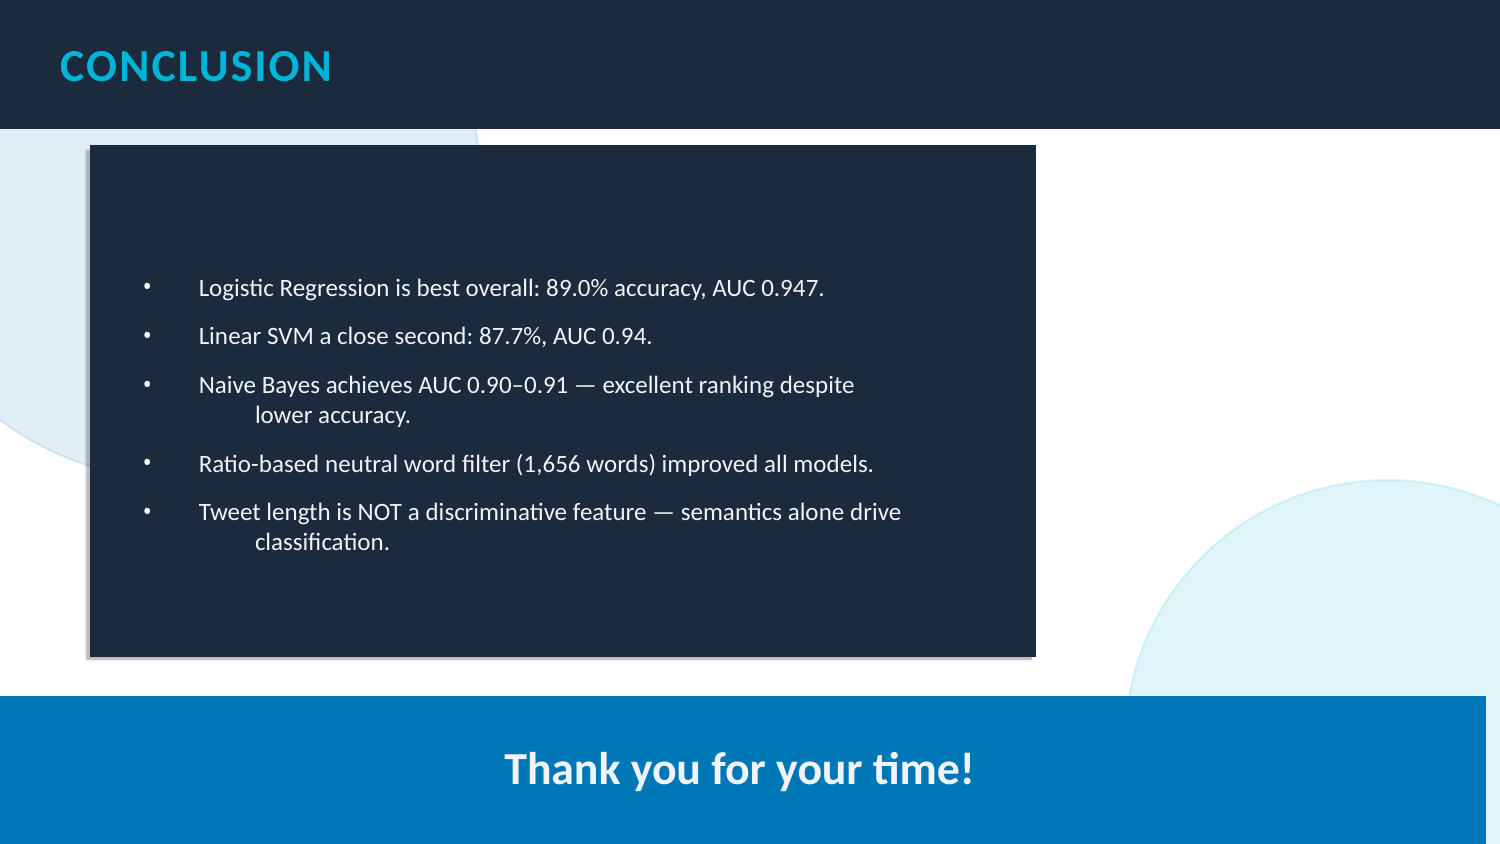

CONCLUSION
Logistic Regression is best overall: 89.0% accuracy, AUC 0.947.
Linear SVM a close second: 87.7%, AUC 0.94.
Naive Bayes achieves AUC 0.90–0.91 — excellent ranking despite lower accuracy.
Ratio-based neutral word filter (1,656 words) improved all models.
Tweet length is NOT a discriminative feature — semantics alone drive classification.
Thank you for your time!